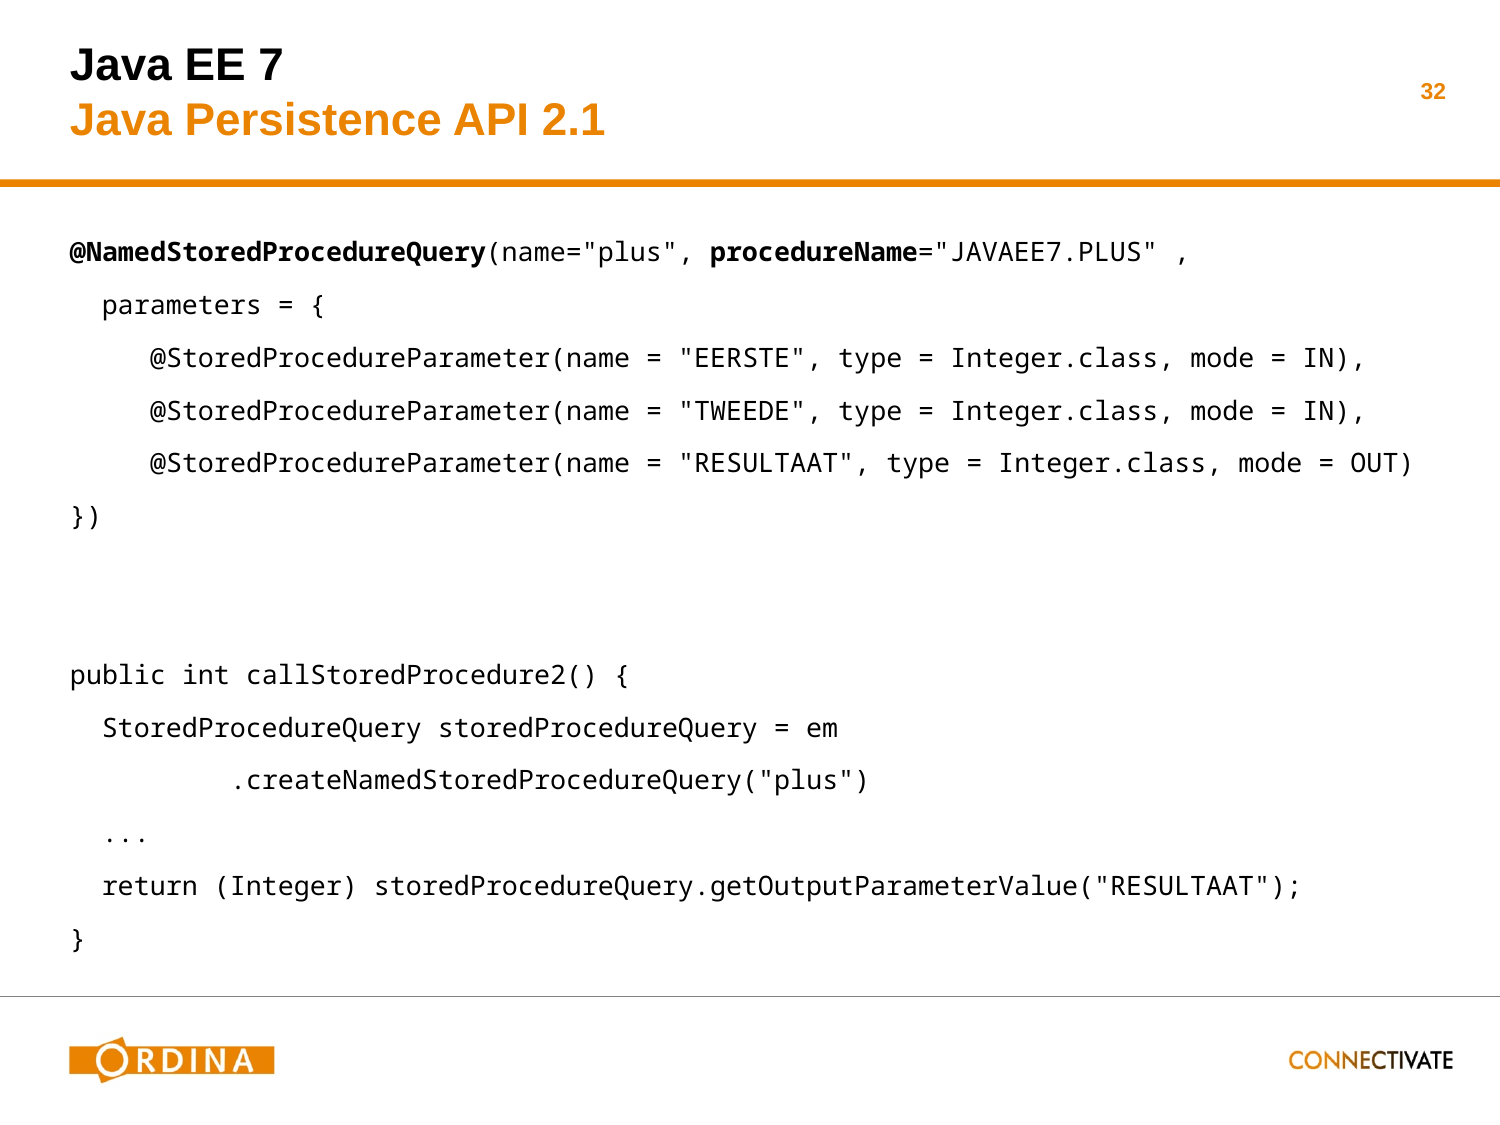

# Java EE 7 Java Persistence API 2.1
@NamedStoredProcedureQuery(name="plus", procedureName="JAVAEE7.PLUS" ,
 parameters = {
 @StoredProcedureParameter(name = "EERSTE", type = Integer.class, mode = IN),
 @StoredProcedureParameter(name = "TWEEDE", type = Integer.class, mode = IN),
 @StoredProcedureParameter(name = "RESULTAAT", type = Integer.class, mode = OUT)
})
public int callStoredProcedure2() {
 StoredProcedureQuery storedProcedureQuery = em
 .createNamedStoredProcedureQuery("plus")
 ...
 return (Integer) storedProcedureQuery.getOutputParameterValue("RESULTAAT");
}